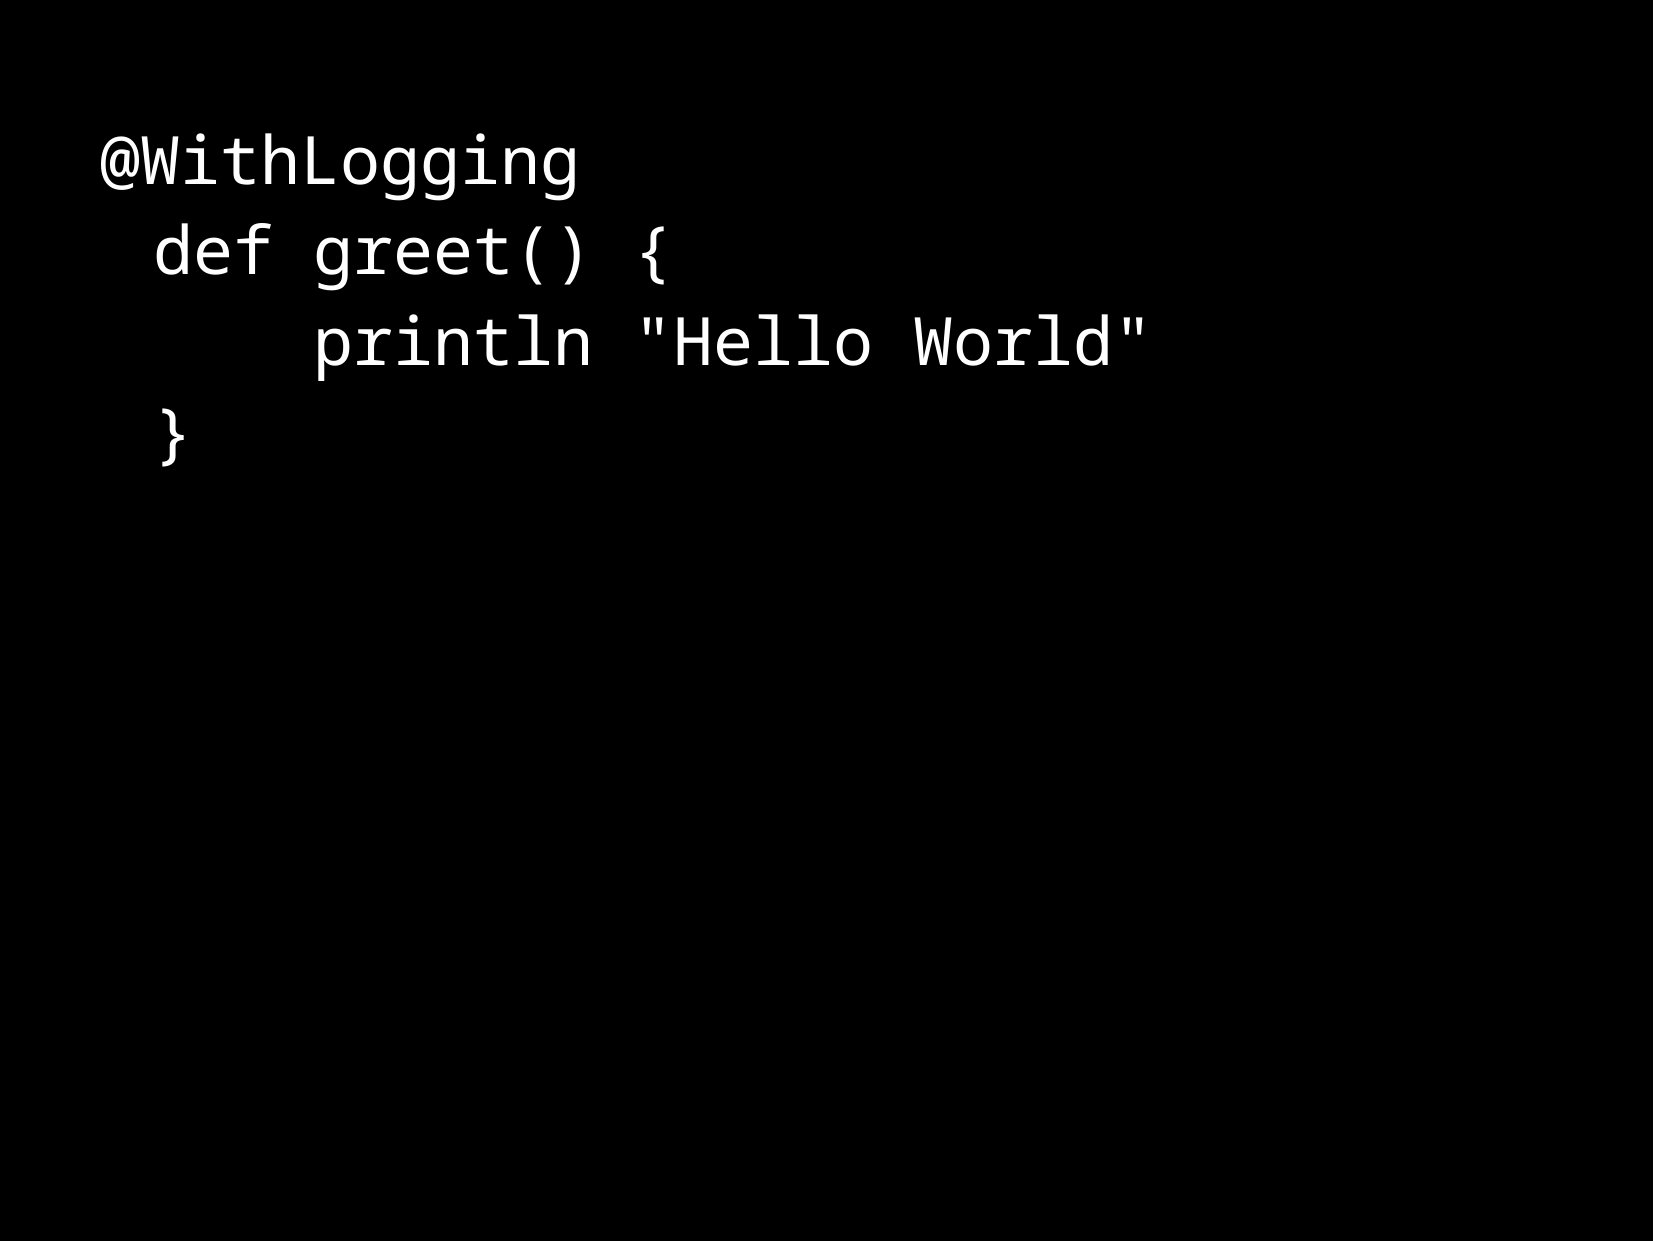

# @WithLogging def greet() { println "Hello World" }